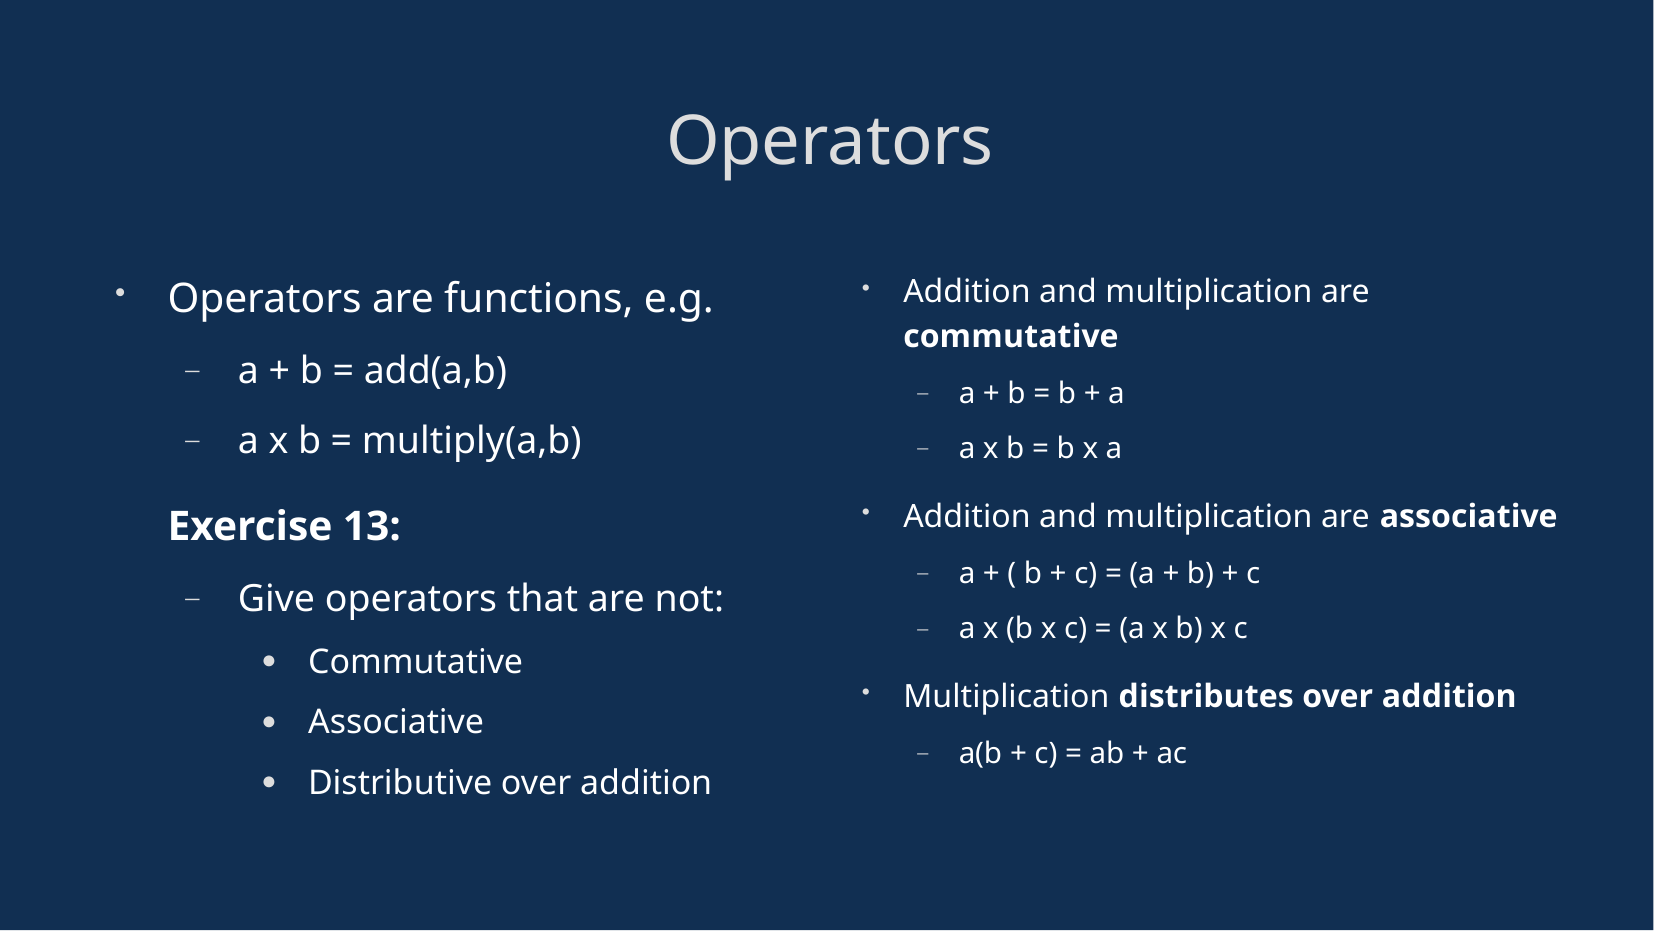

# Operators
Operators are functions, e.g.
a + b = add(a,b)
a x b = multiply(a,b)
Exercise 13:
Give operators that are not:
Commutative
Associative
Distributive over addition
Addition and multiplication are commutative
a + b = b + a
a x b = b x a
Addition and multiplication are associative
a + ( b + c) = (a + b) + c
a x (b x c) = (a x b) x c
Multiplication distributes over addition
a(b + c) = ab + ac